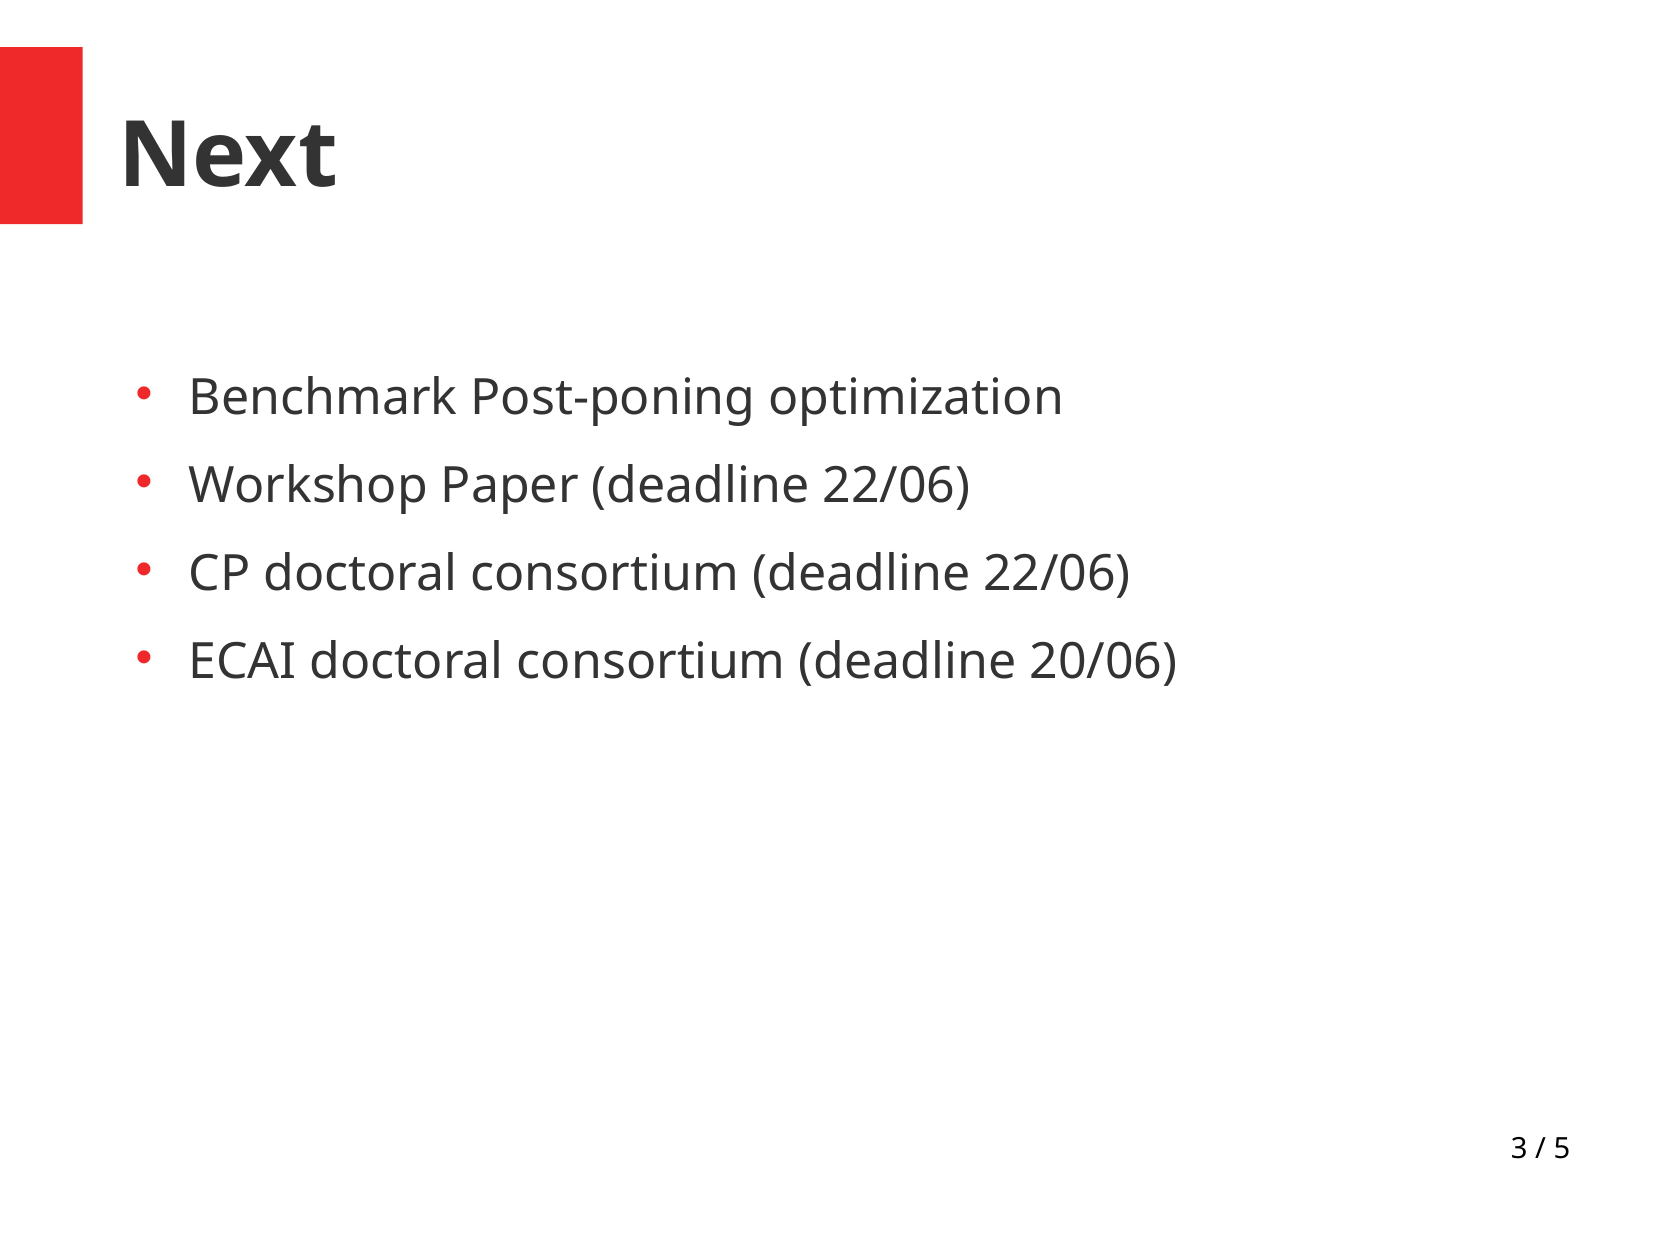

# Next
Benchmark Post-poning optimization
Workshop Paper (deadline 22/06)
CP doctoral consortium (deadline 22/06)
ECAI doctoral consortium (deadline 20/06)
3